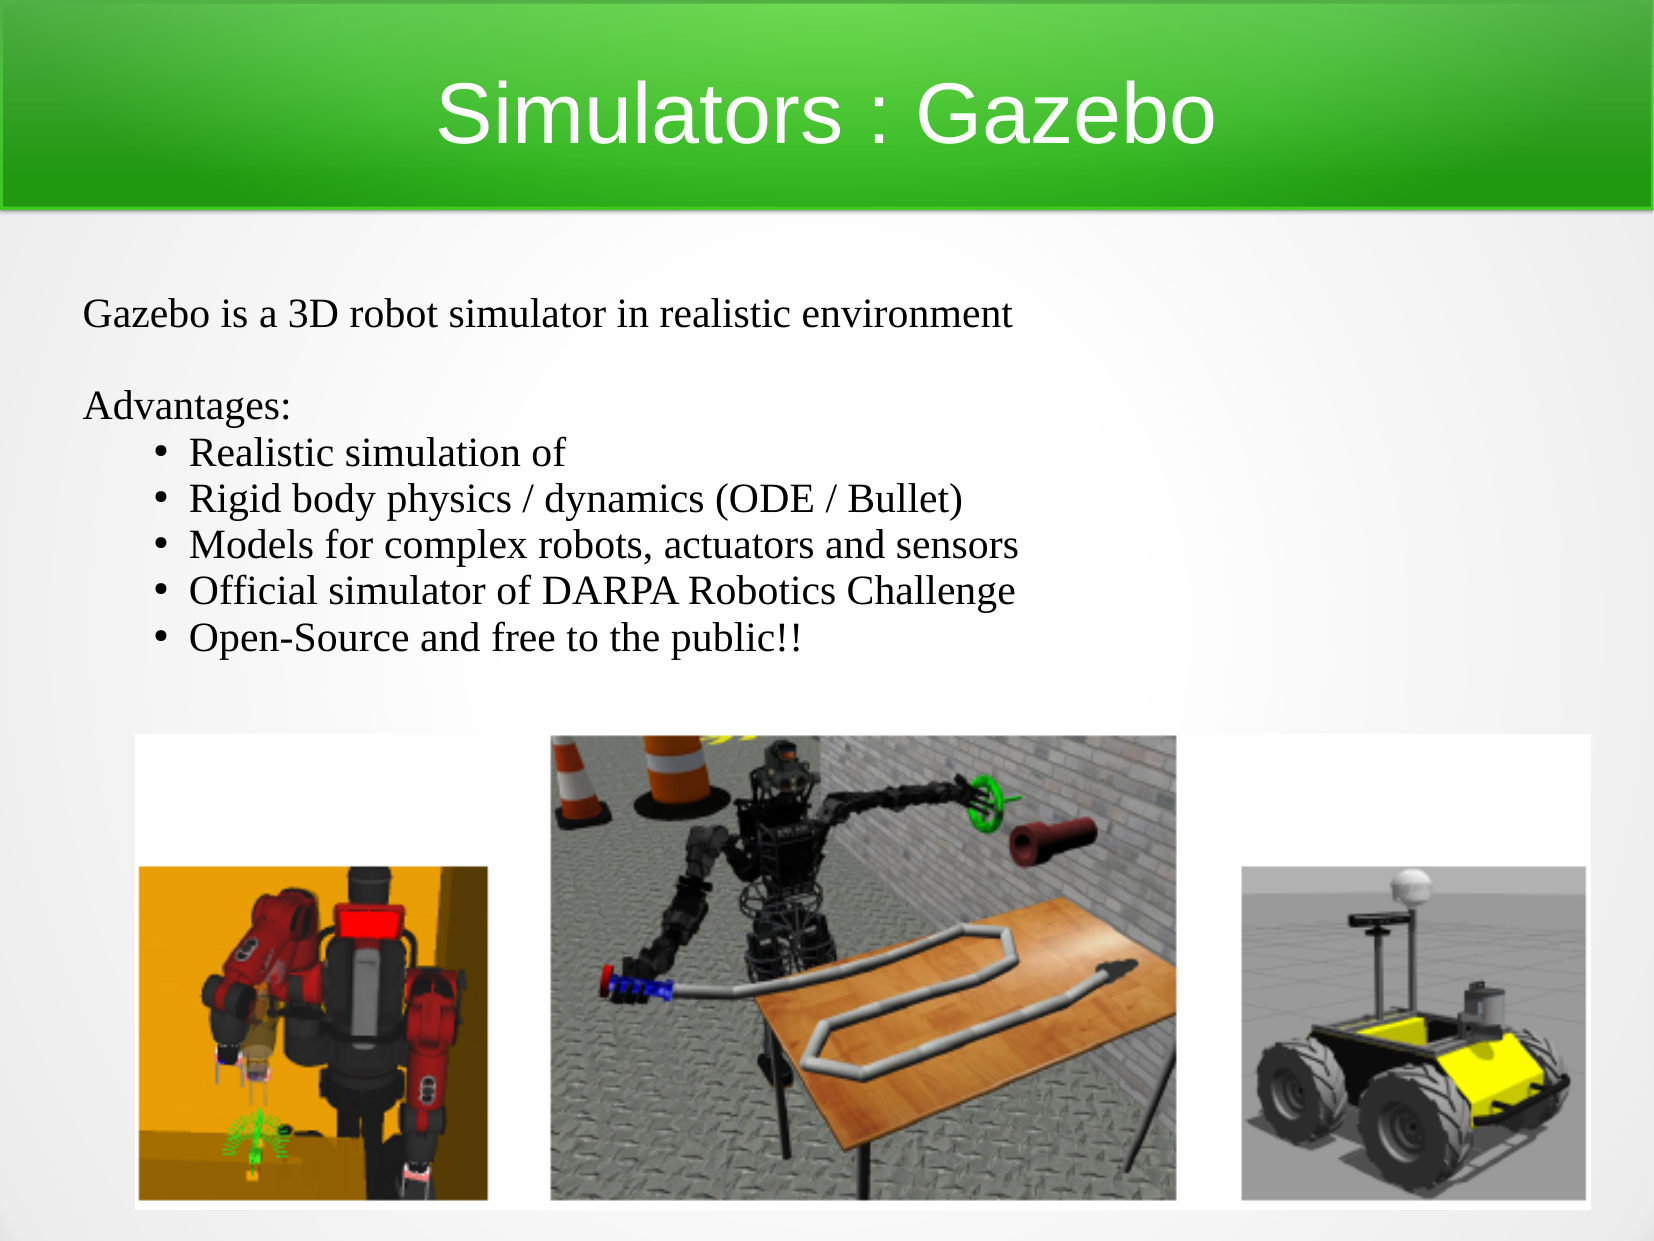

Simulators : Gazebo
# Gazebo is a 3D robot simulator in realistic environment
Advantages:
Realistic simulation of
Rigid body physics / dynamics (ODE / Bullet)
Models for complex robots, actuators and sensors
Official simulator of DARPA Robotics Challenge
Open-Source and free to the public!!